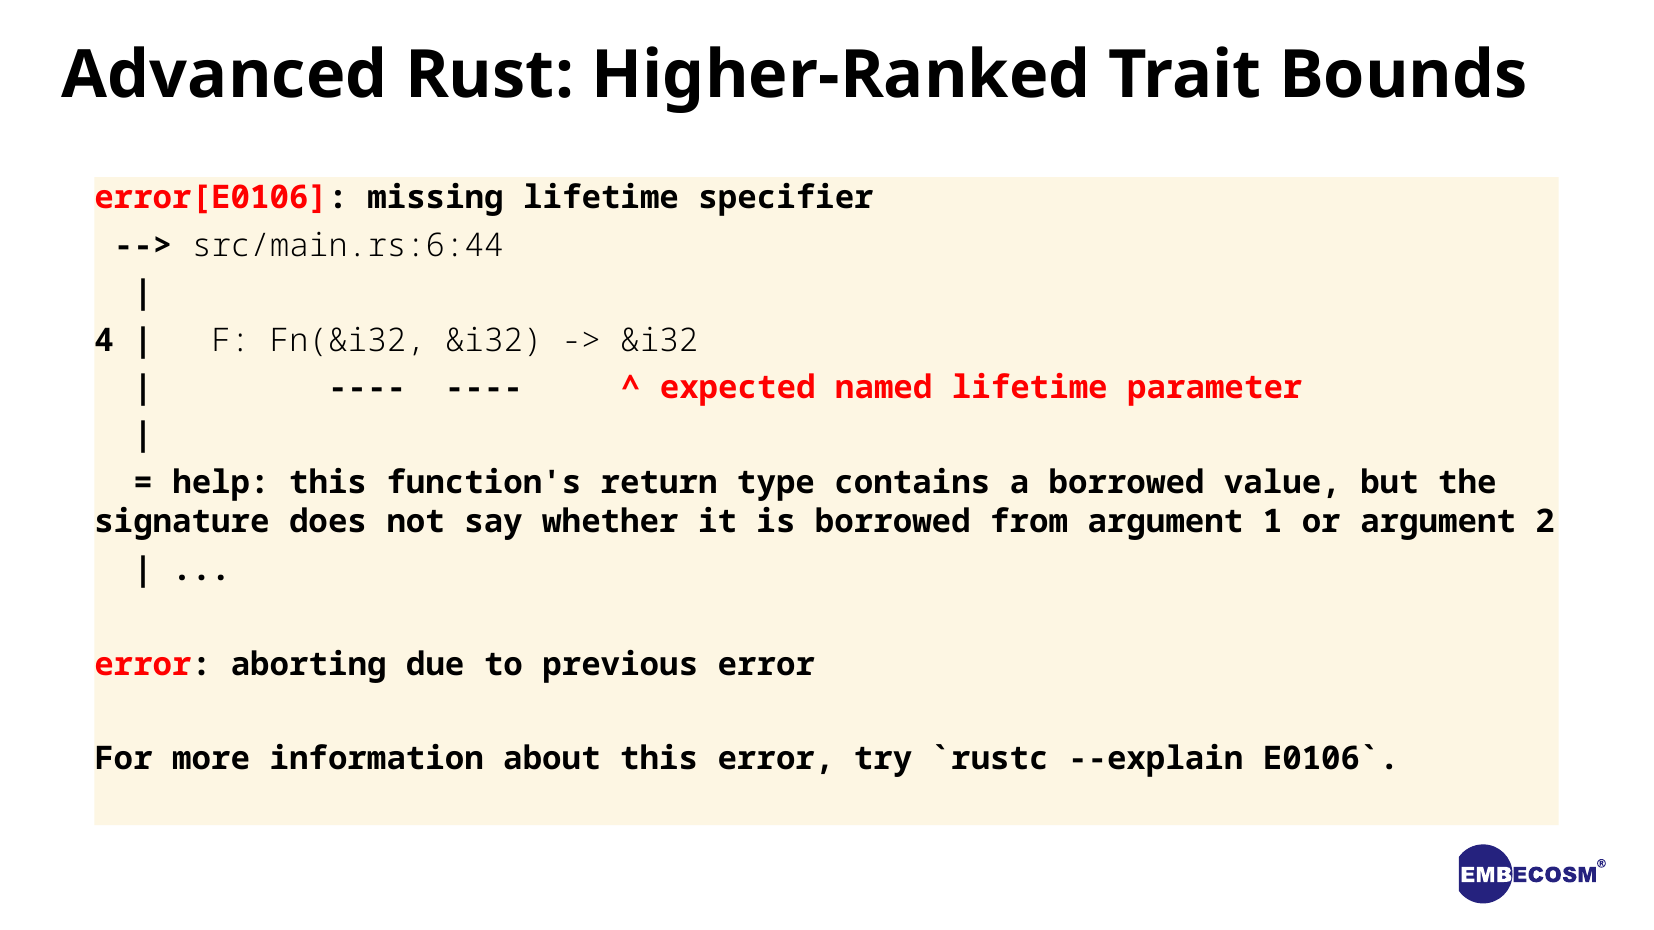

# Advanced Rust: Higher-Ranked Trait Bounds
error[E0106]: missing lifetime specifier
 --> src/main.rs:6:44
 |
4 | F: Fn(&i32, &i32) -> &i32
 | ---- ---- ^ expected named lifetime parameter
 |
 = help: this function's return type contains a borrowed value, but the signature does not say whether it is borrowed from argument 1 or argument 2
 | ...
error: aborting due to previous error
For more information about this error, try `rustc --explain E0106`.